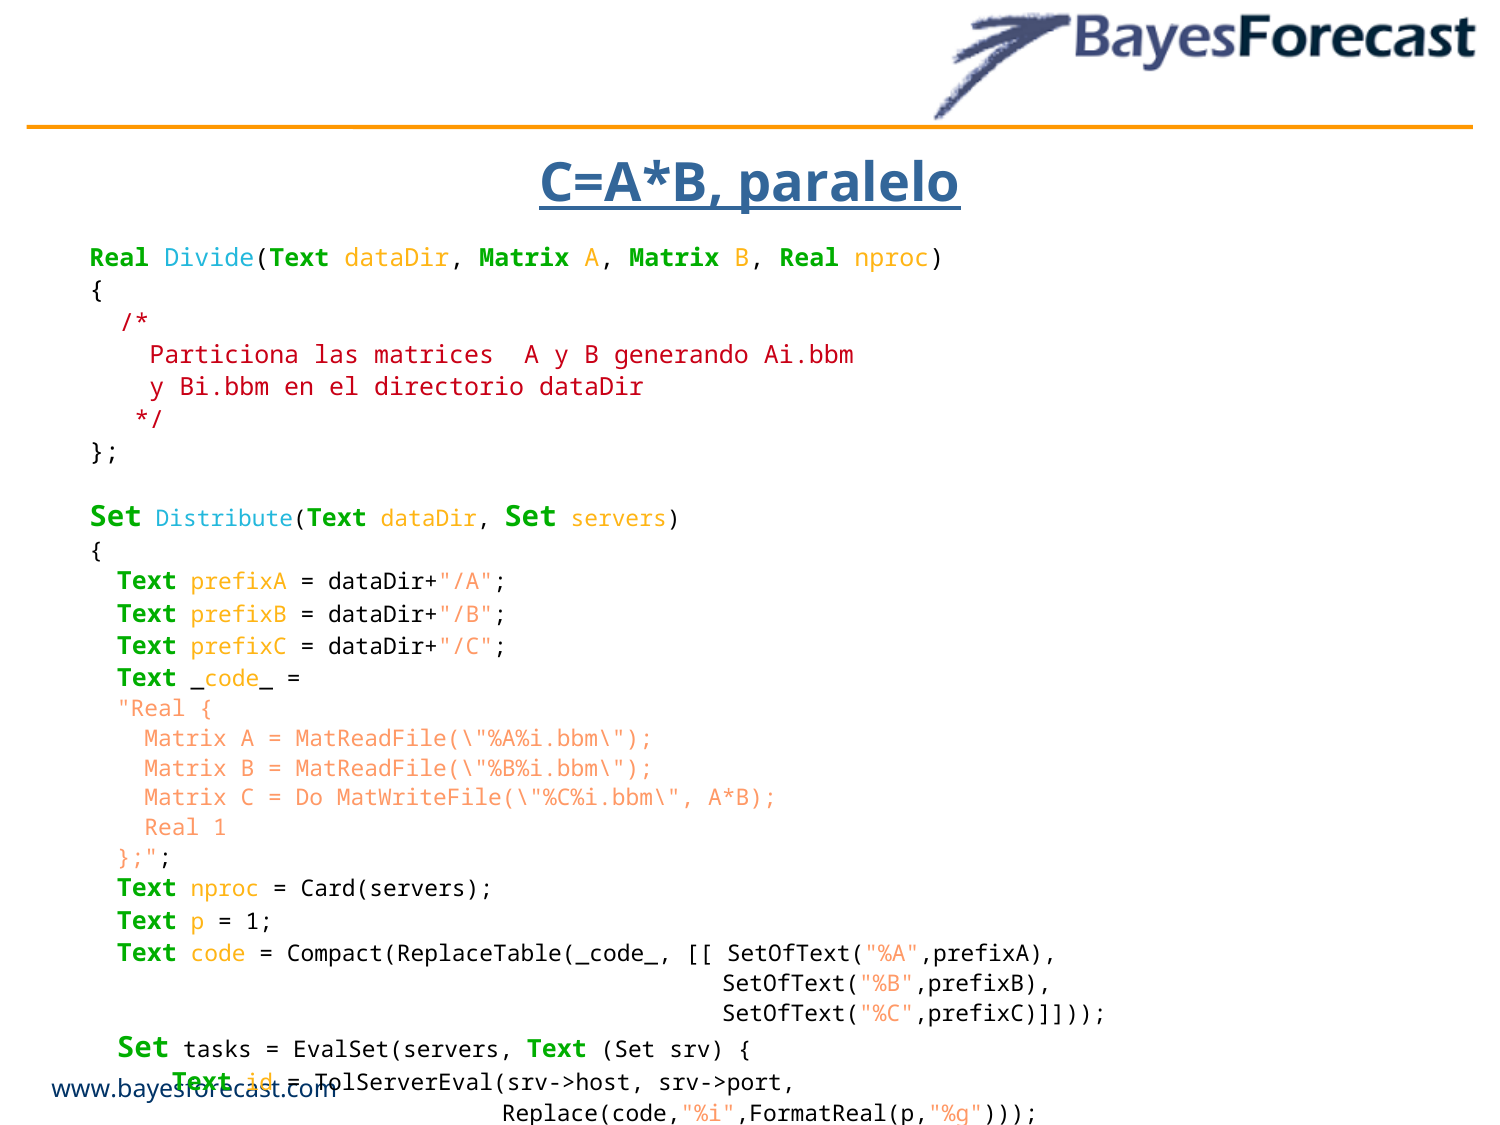

C=A*B, paralelo
Real Divide(Text dataDir, Matrix A, Matrix B, Real nproc)
{
 /*
 Particiona las matrices A y B generando Ai.bbm
 y Bi.bbm en el directorio dataDir
 */
};
Set Distribute(Text dataDir, Set servers)
{
 Text prefixA = dataDir+"/A";
 Text prefixB = dataDir+"/B";
 Text prefixC = dataDir+"/C";
 Text _code_ =
 "Real {
 Matrix A = MatReadFile(\"%A%i.bbm\");
 Matrix B = MatReadFile(\"%B%i.bbm\");
 Matrix C = Do MatWriteFile(\"%C%i.bbm\", A*B);
 Real 1
 };";
 Text nproc = Card(servers);
 Text p = 1;
 Text code = Compact(ReplaceTable(_code_, [[ SetOfText("%A",prefixA),
 SetOfText("%B",prefixB),
 SetOfText("%C",prefixC)]]));
 Set tasks = EvalSet(servers, Text (Set srv) {
 Text id = TolServerEval(srv->host, srv->port,
 Replace(code,"%i",FormatReal(p,"%g")));
 Text p := Copy(p+1);
 Text id
 })
};